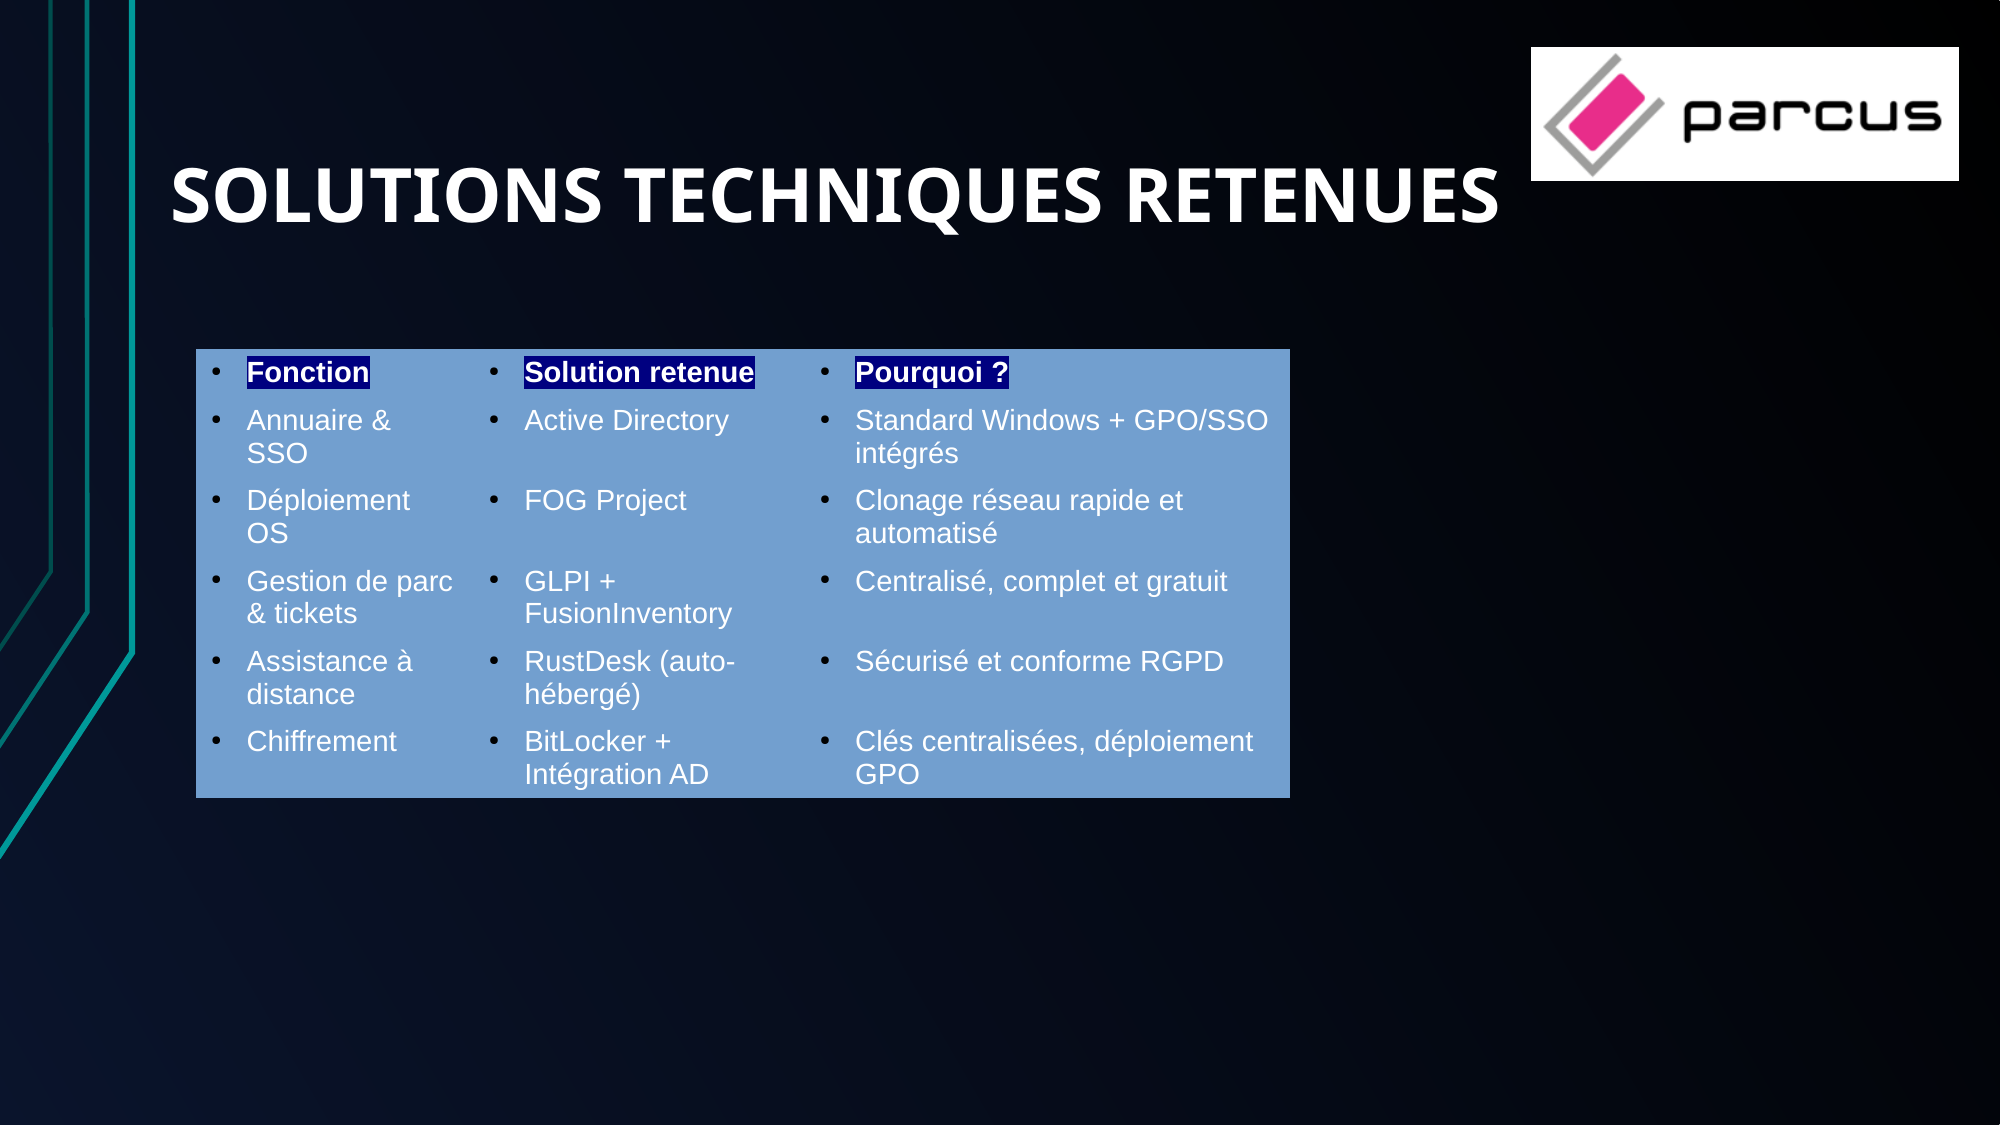

# SOLUTIONS TECHNIQUES RETENUES
| Fonction | Solution retenue | Pourquoi ? |
| --- | --- | --- |
| Annuaire & SSO | Active Directory | Standard Windows + GPO/SSO intégrés |
| Déploiement OS | FOG Project | Clonage réseau rapide et automatisé |
| Gestion de parc & tickets | GLPI + FusionInventory | Centralisé, complet et gratuit |
| Assistance à distance | RustDesk (auto-hébergé) | Sécurisé et conforme RGPD |
| Chiffrement | BitLocker + Intégration AD | Clés centralisées, déploiement GPO |